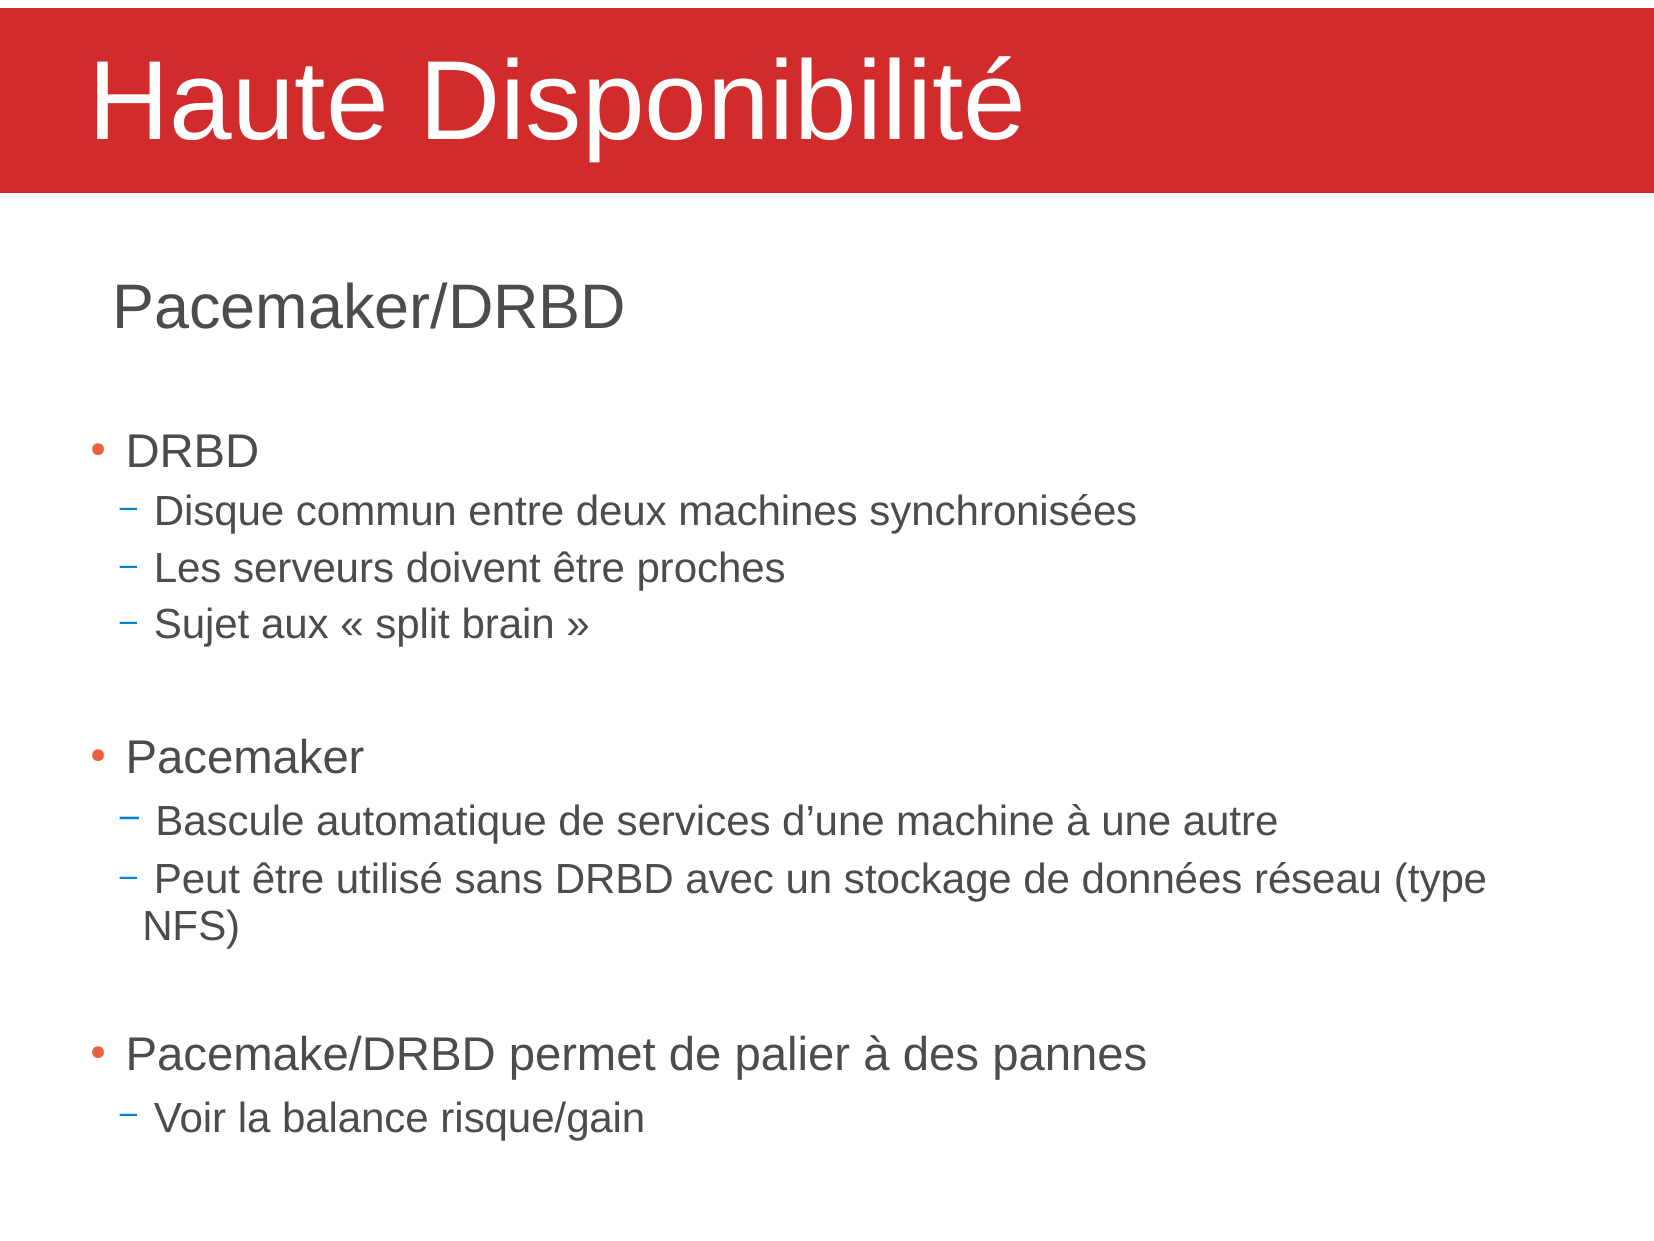

# Haute Disponibilité
Pacemaker/DRBD
 DRBD
 Disque commun entre deux machines synchronisées
 Les serveurs doivent être proches
 Sujet aux « split brain »
 Pacemaker
 Bascule automatique de services d’une machine à une autre
 Peut être utilisé sans DRBD avec un stockage de données réseau (type NFS)
 Pacemake/DRBD permet de palier à des pannes
 Voir la balance risque/gain